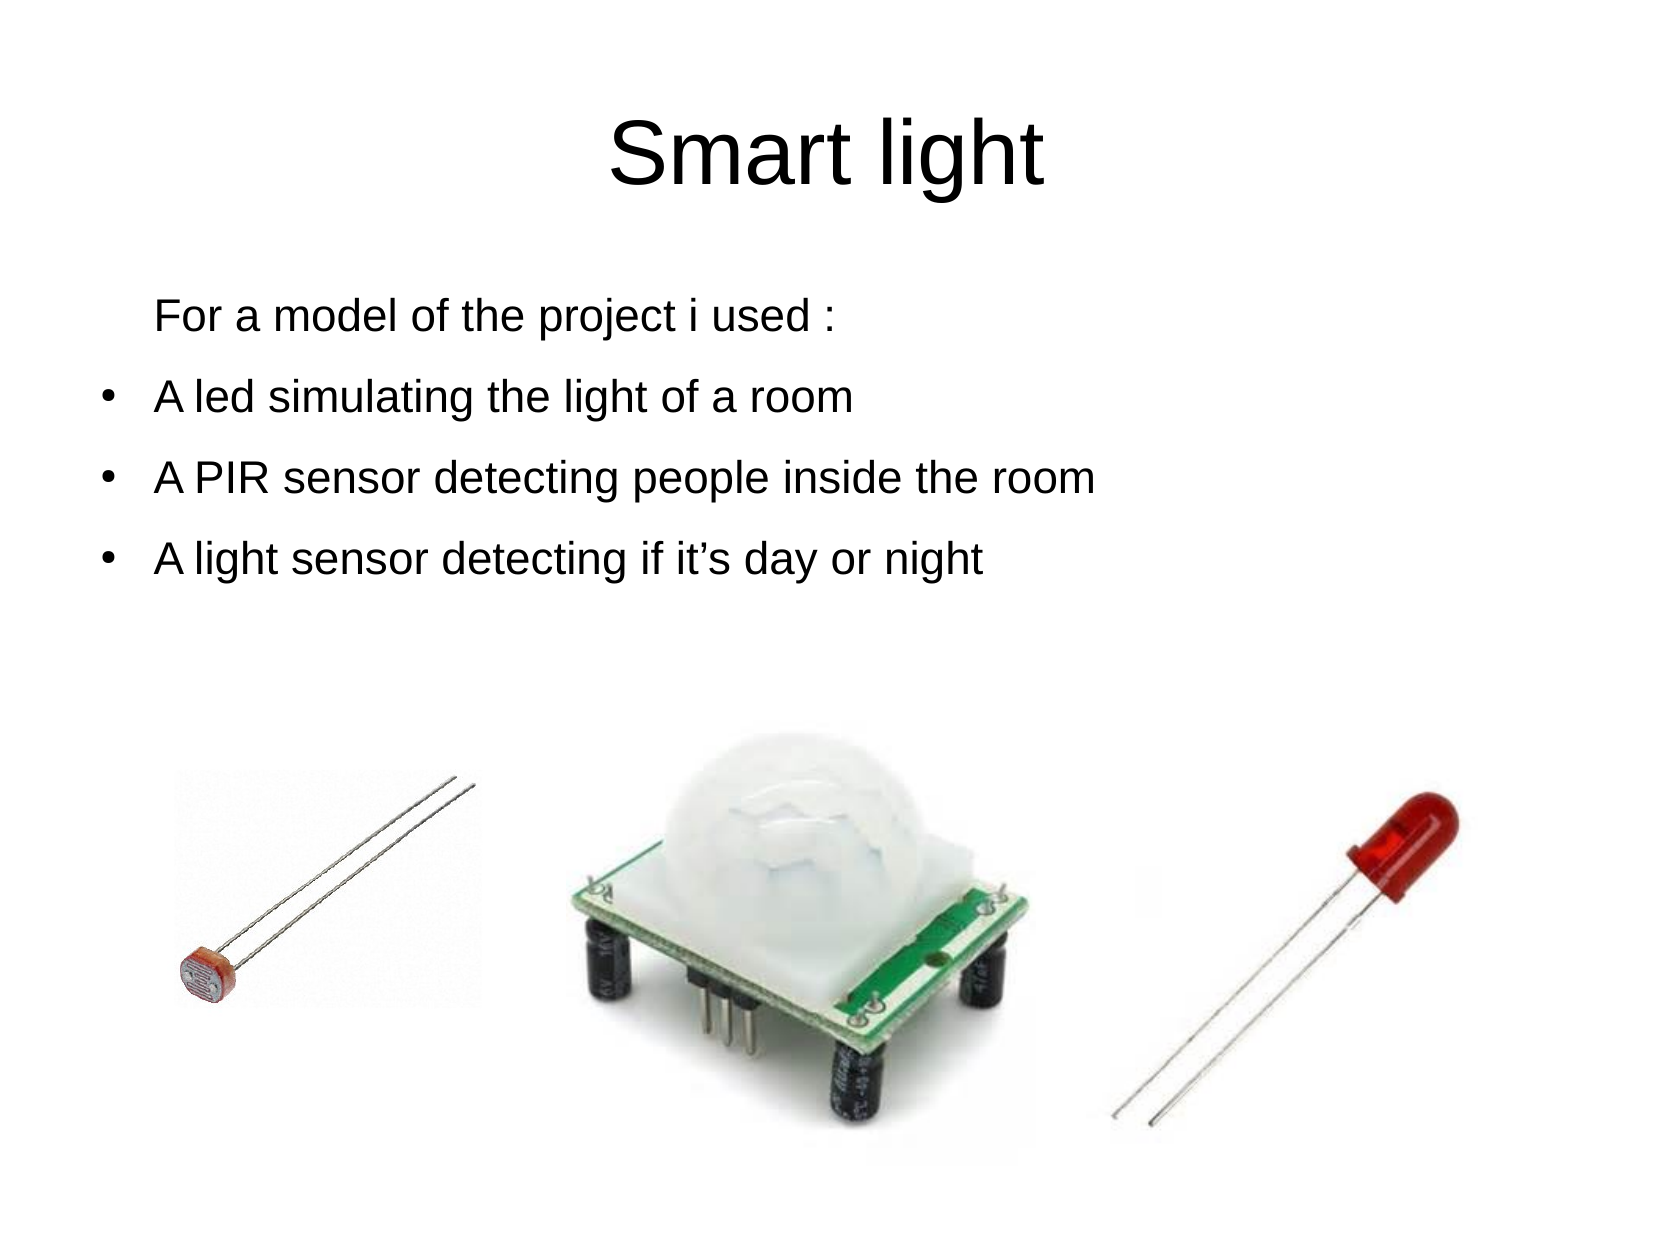

# Smart light
For a model of the project i used :
A led simulating the light of a room
A PIR sensor detecting people inside the room
A light sensor detecting if it’s day or night